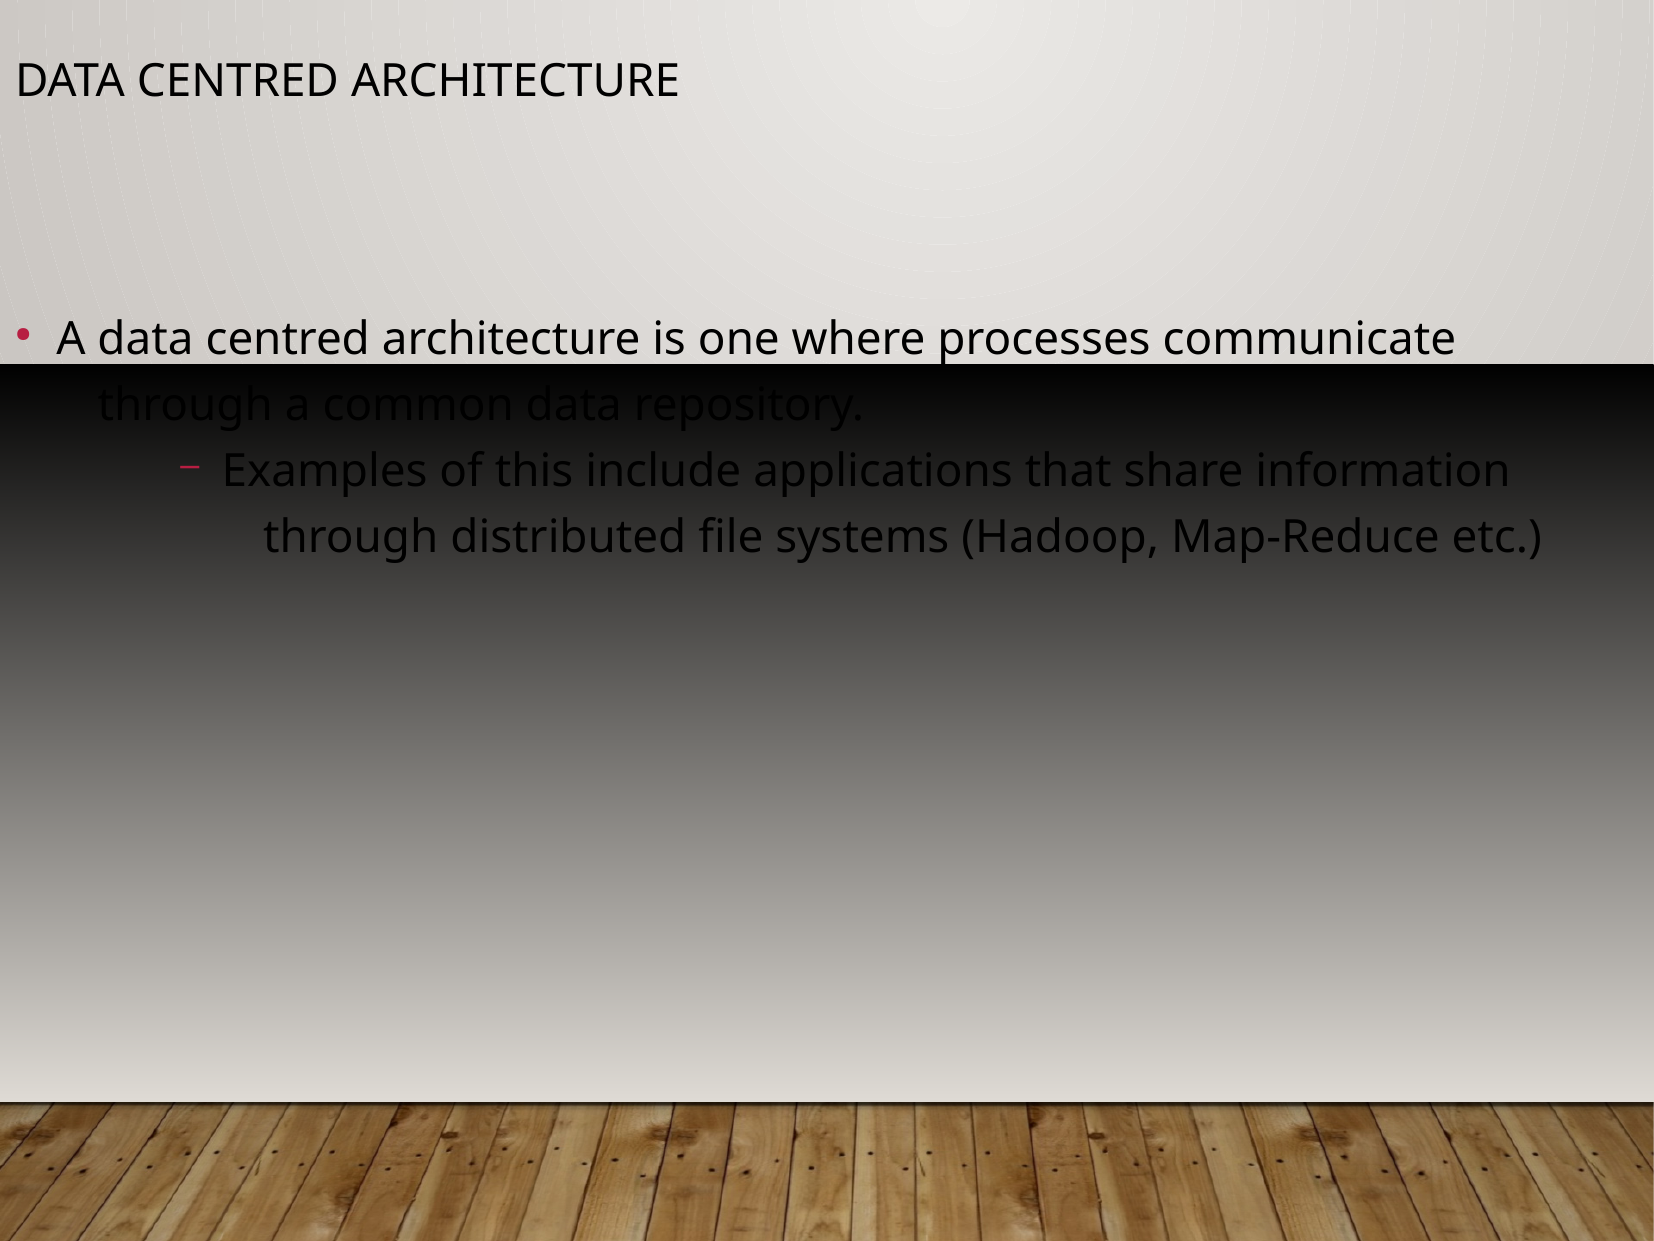

# Data Centred Architecture
A data centred architecture is one where processes communicate through a common data repository.
Examples of this include applications that share information through distributed file systems (Hadoop, Map-Reduce etc.)